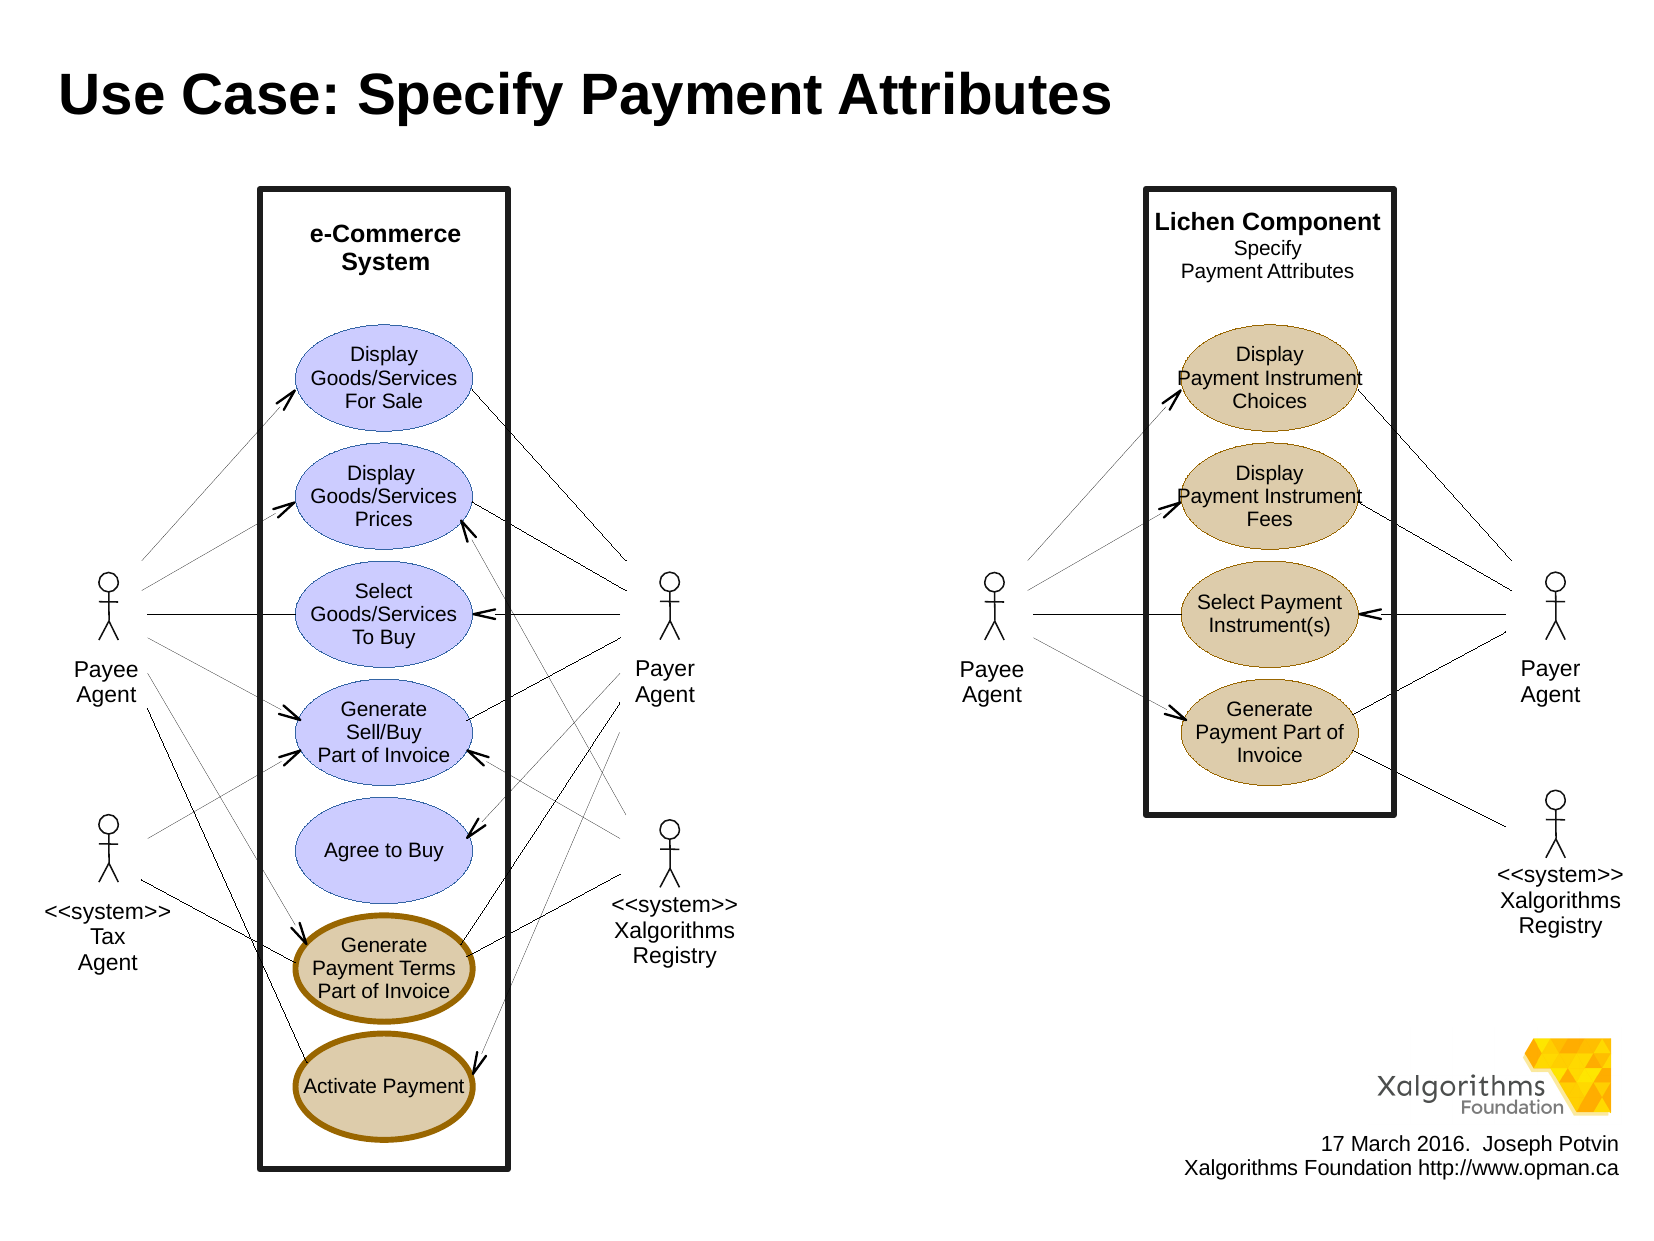

# Use Case: Specify Payment Attributes
Lichen Component
Specify
Payment Attributes
e-Commerce
System
Display
Goods/Services
For Sale
Display
Payment Instrument
Choices
Display
Goods/Services
Prices
Display
Payment Instrument
Fees
Select
Goods/Services
To Buy
Select Payment
Instrument(s)
Payer
Agent
Payer
Agent
Payee
Agent
Payee
Agent
Generate
Sell/Buy
Part of Invoice
Generate
Payment Part of
Invoice
Agree to Buy
<<system>>
Xalgorithms Registry
<<system>>
Xalgorithms Registry
<<system>>
Tax
Agent
Generate
Payment Terms
Part of Invoice
Activate Payment
17 March 2016. Joseph Potvin
Xalgorithms Foundation http://www.opman.ca